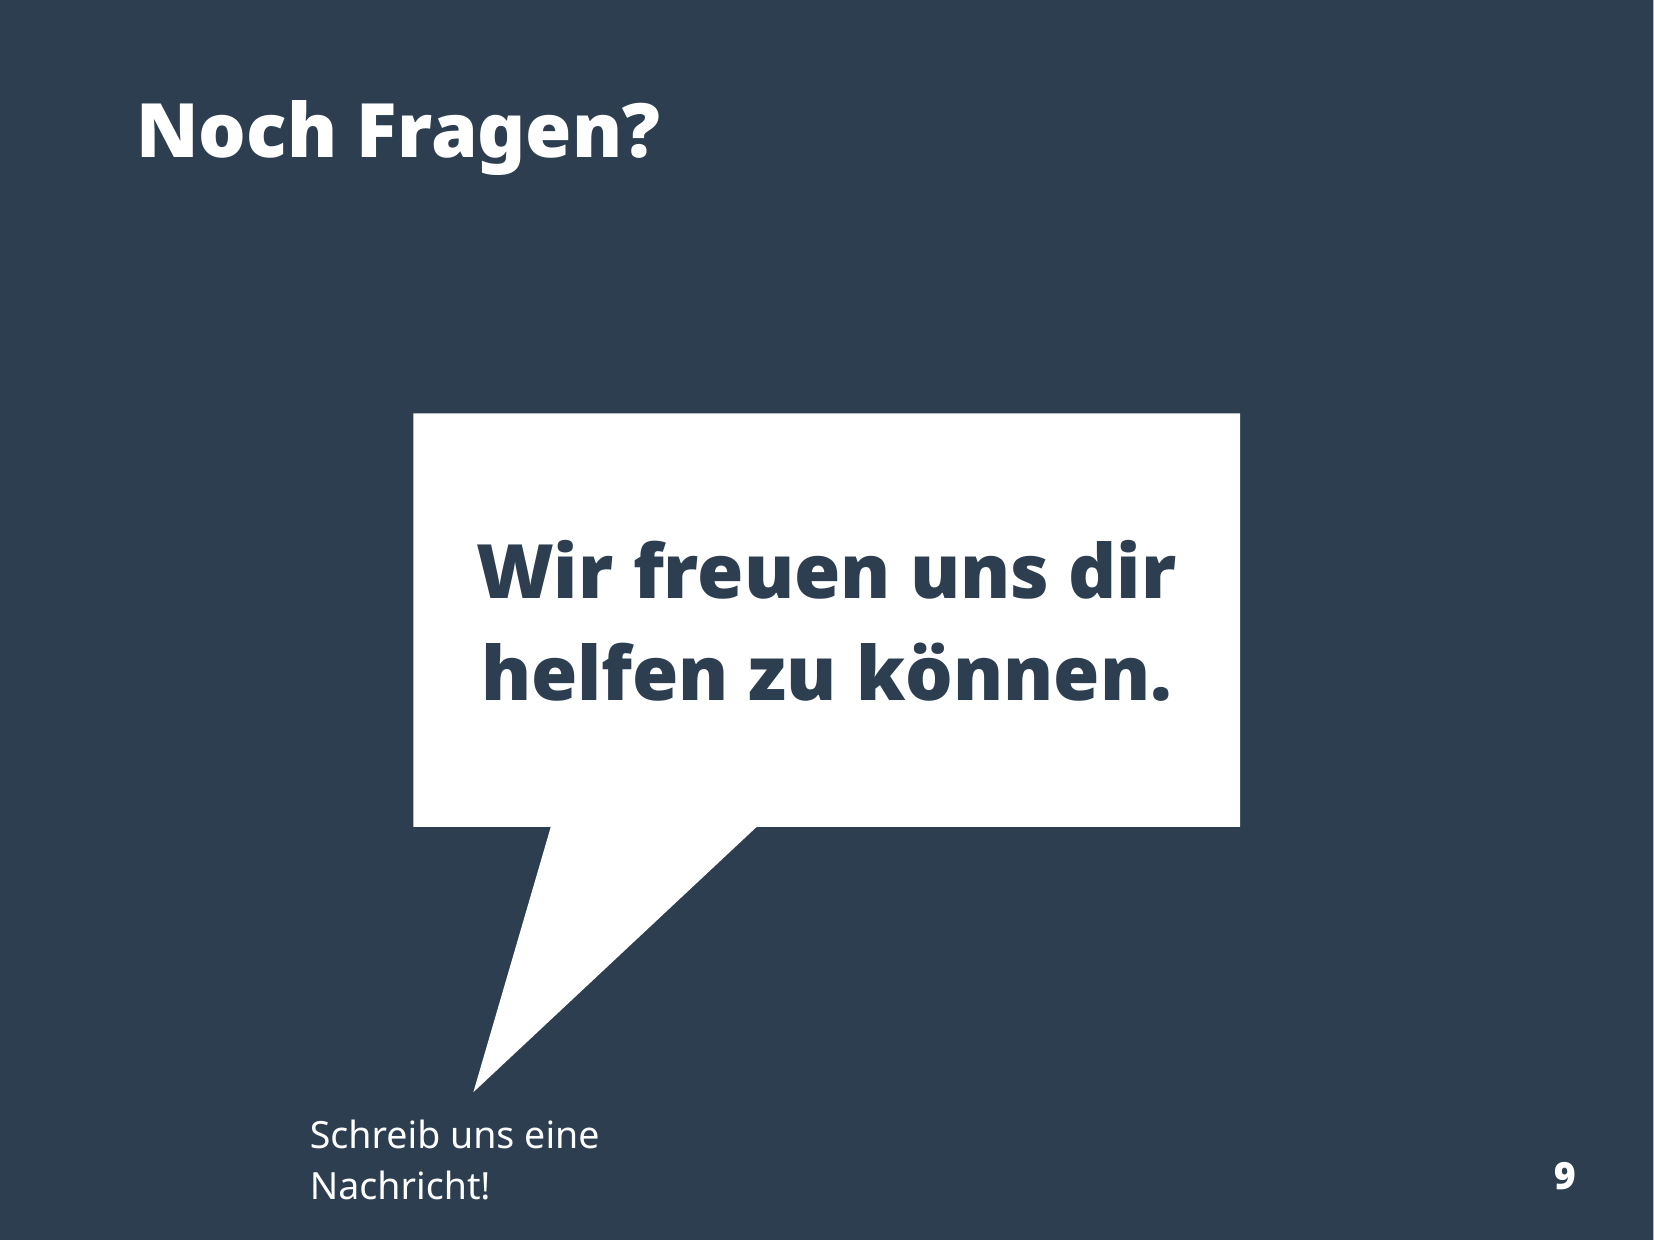

Noch Fragen?
# Wir freuen uns dir helfen zu können.
Schreib uns eine Nachricht!
9